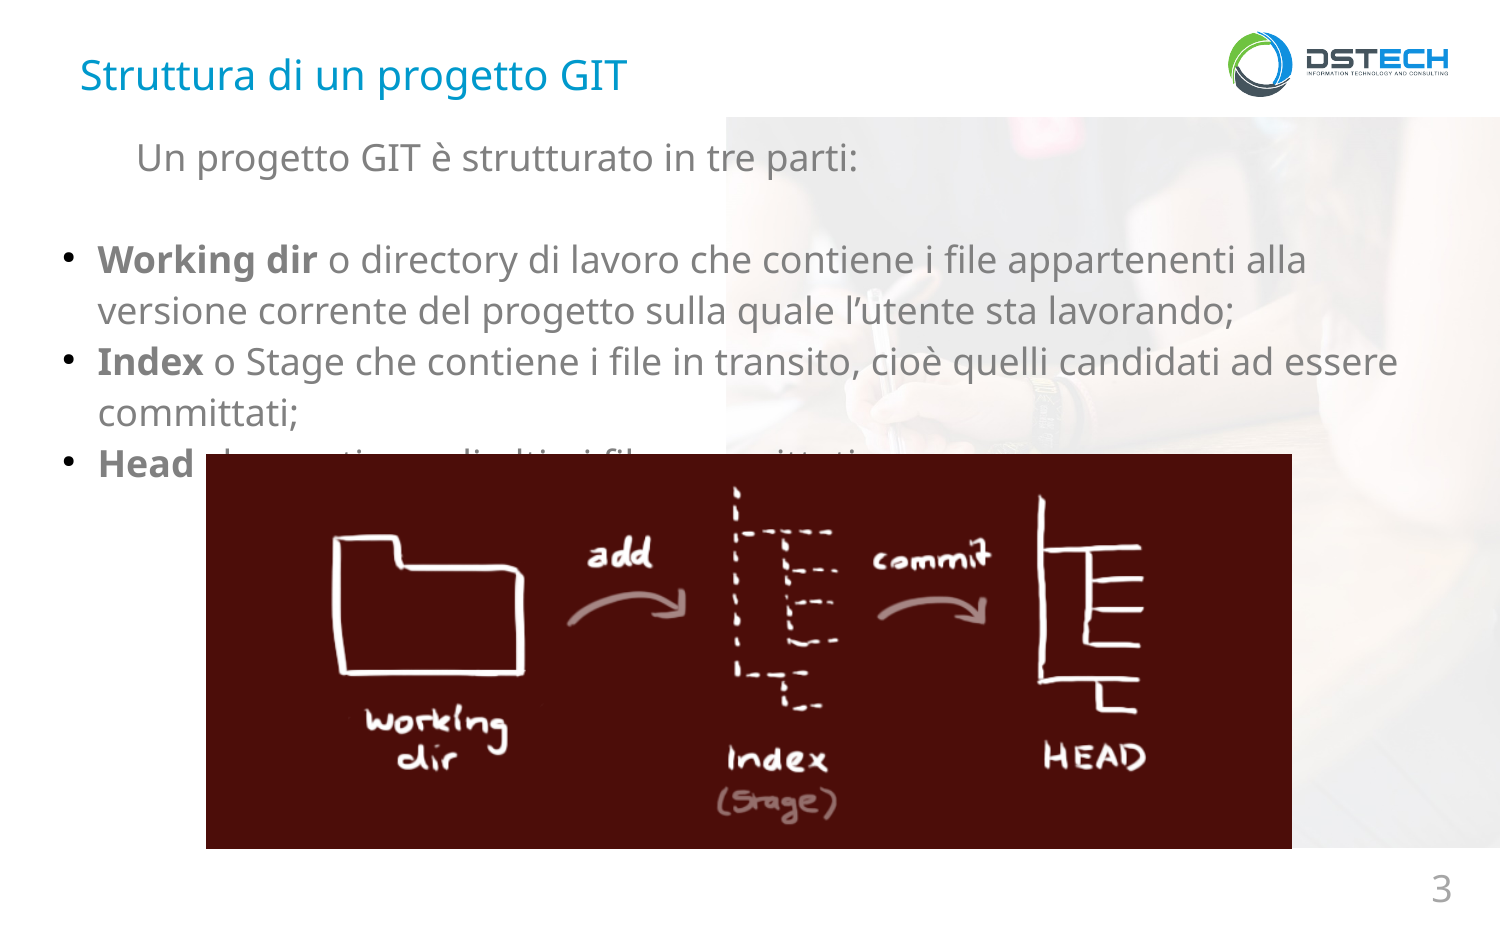

Struttura di un progetto GIT
	Un progetto GIT è strutturato in tre parti:
Working dir o directory di lavoro che contiene i file appartenenti alla versione corrente del progetto sulla quale l’utente sta lavorando;
Index o Stage che contiene i file in transito, cioè quelli candidati ad essere committati;
Head che contiene gli ultimi file committati.
3